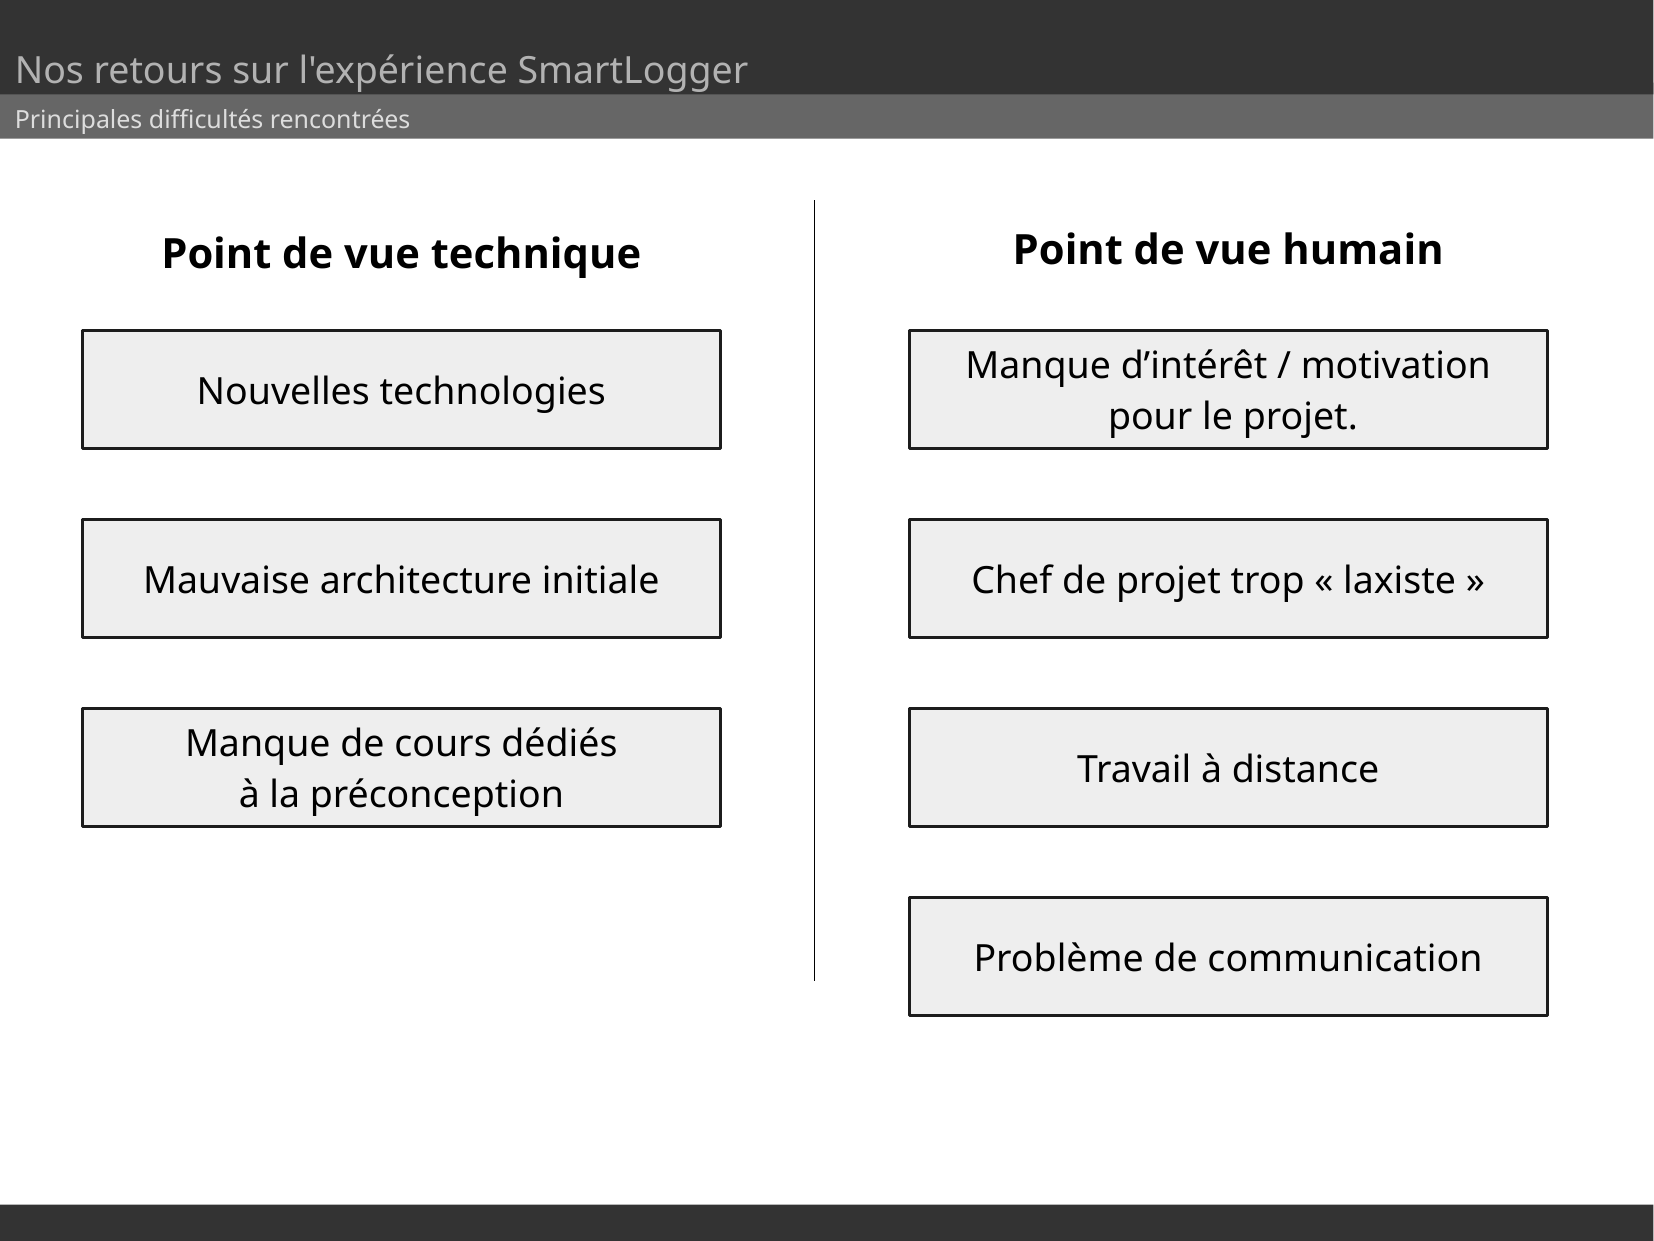

Nos retours sur l'expérience SmartLogger
Principales difficultés rencontrées
Point de vue humain
Point de vue technique
Nouvelles technologies
Manque d’intérêt / motivation
 pour le projet.
Mauvaise architecture initiale
Chef de projet trop « laxiste »
Manque de cours dédiés
à la préconception
Travail à distance
Problème de communication